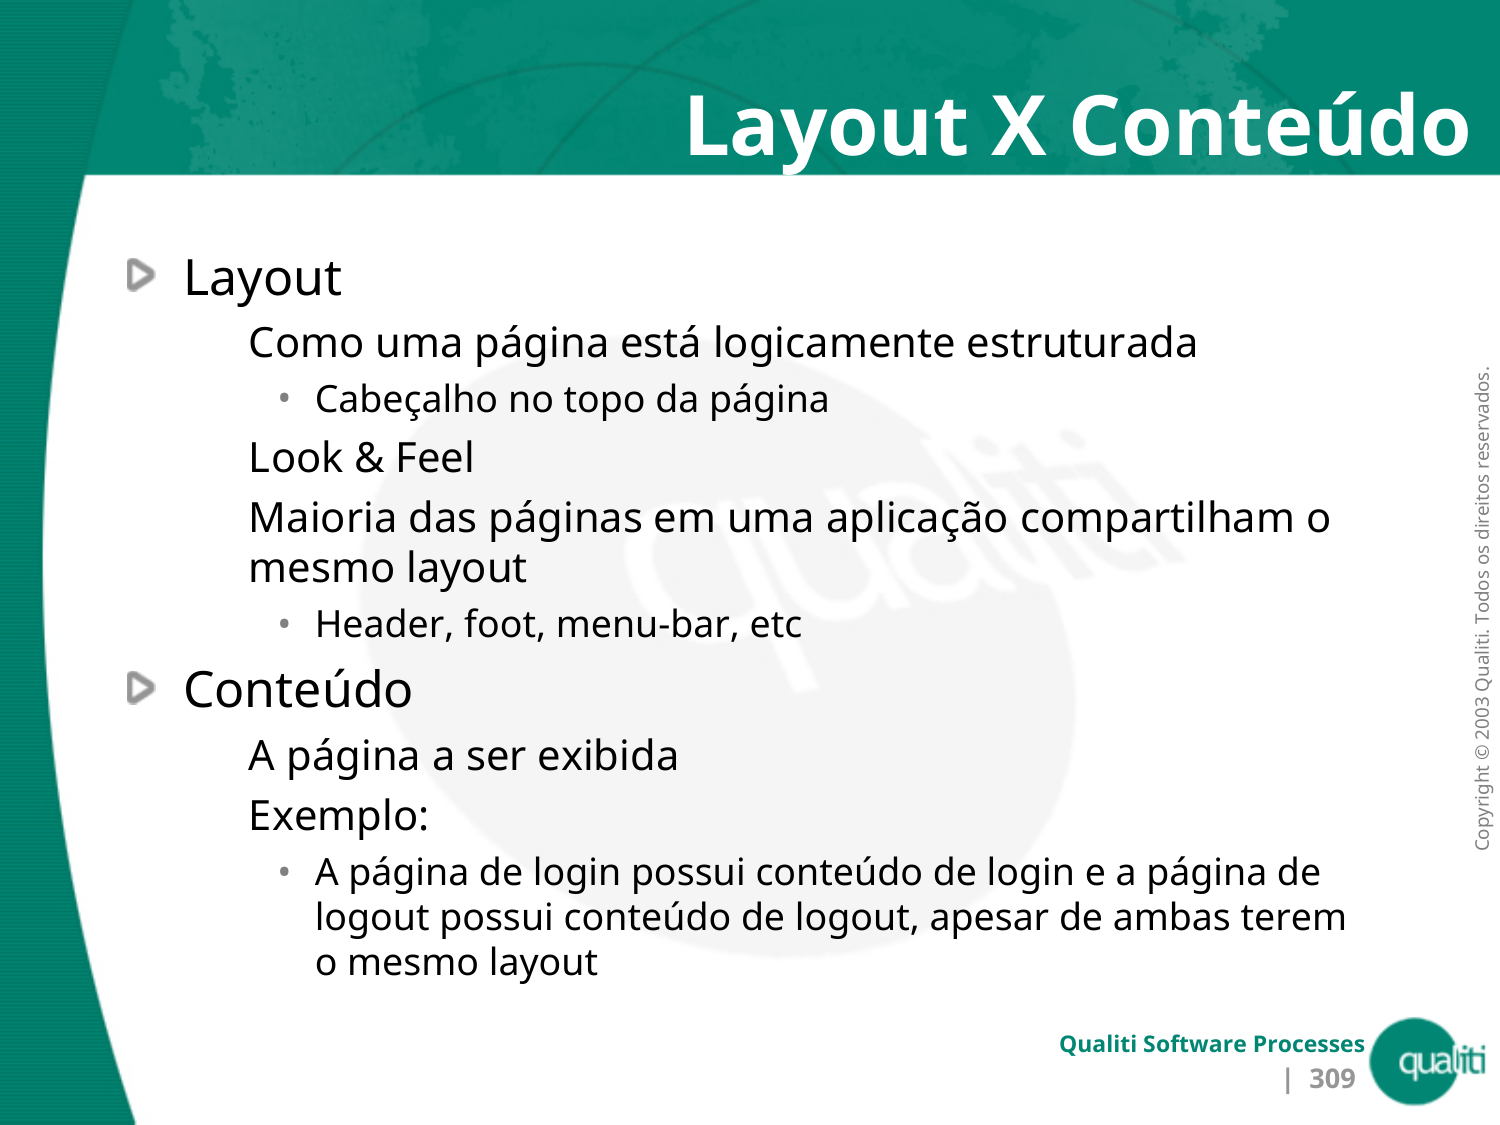

# Layout X Conteúdo
Layout
Como uma página está logicamente estruturada
Cabeçalho no topo da página
Look & Feel
Maioria das páginas em uma aplicação compartilham o mesmo layout
Header, foot, menu-bar, etc
Conteúdo
A página a ser exibida
Exemplo:
A página de login possui conteúdo de login e a página de logout possui conteúdo de logout, apesar de ambas terem o mesmo layout